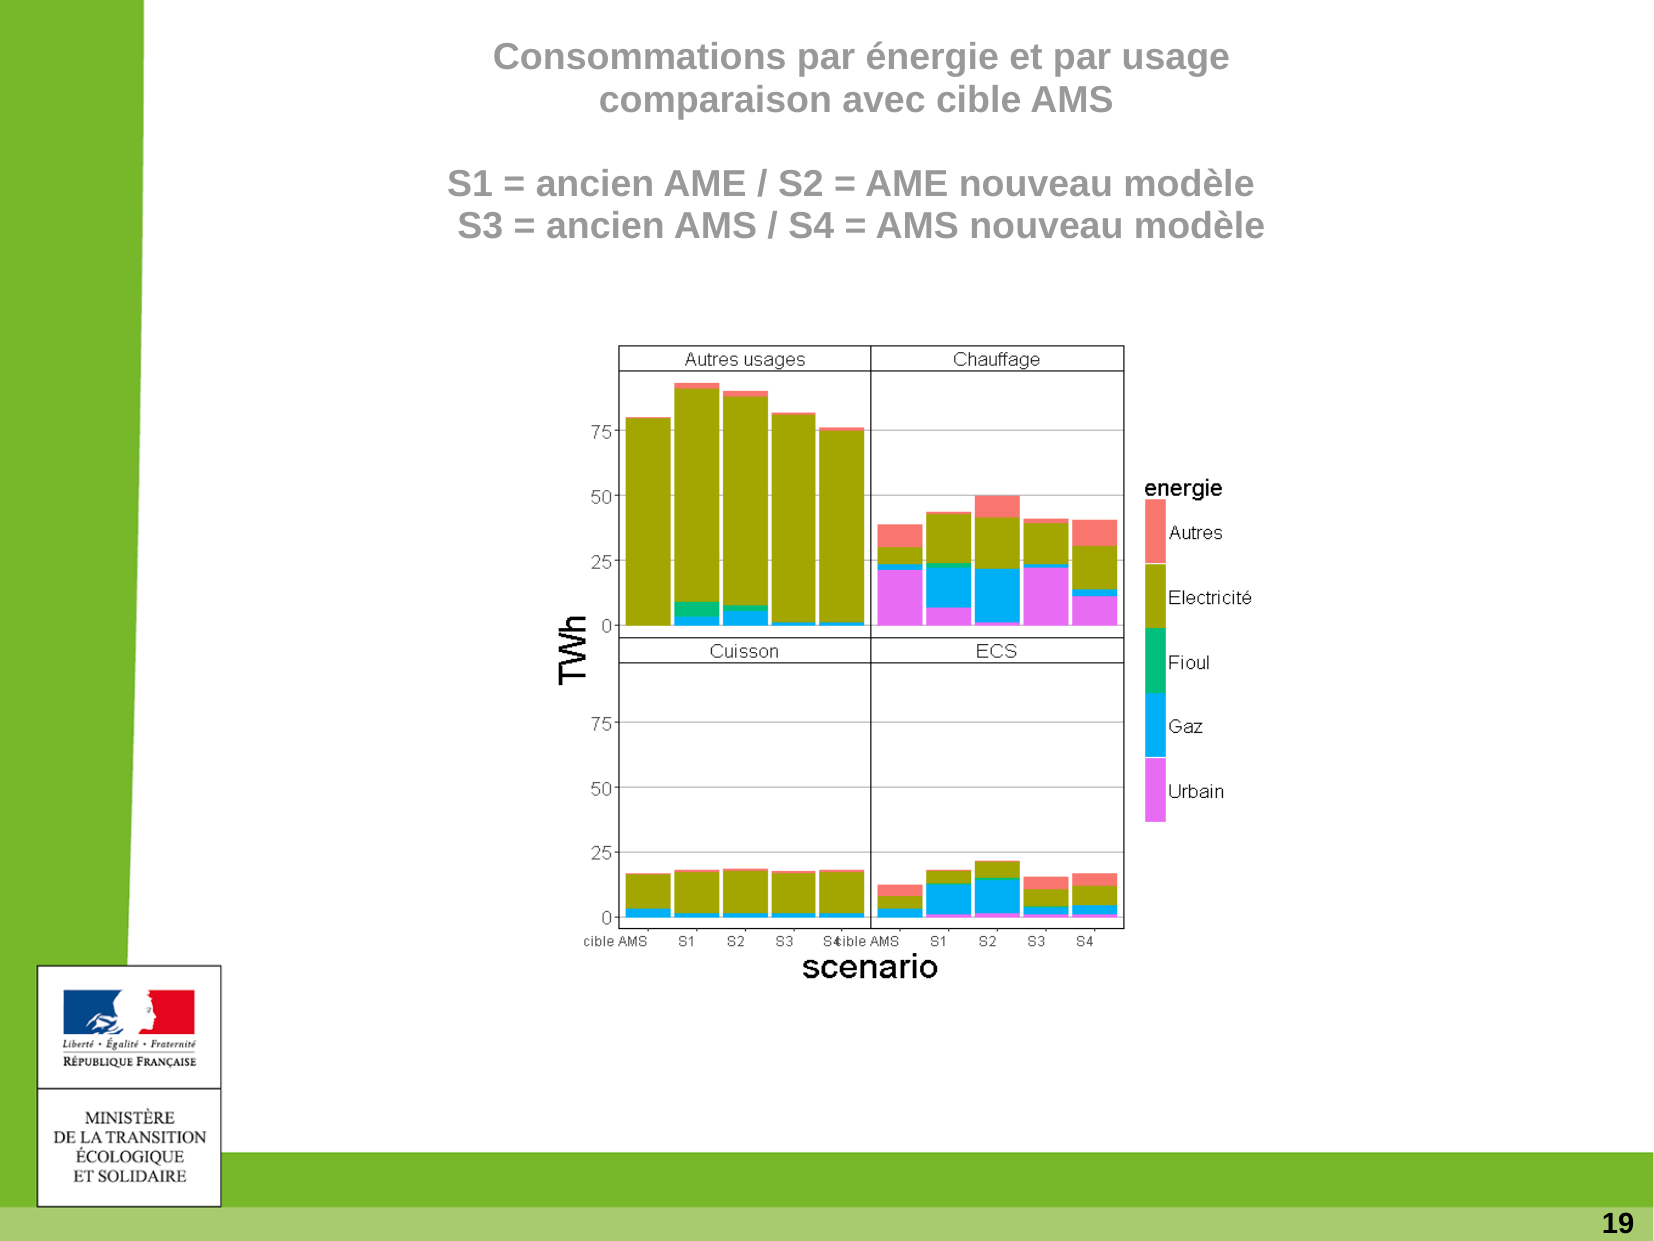

# Consommations par énergie et par usage comparaison avec cible AMS S1 = ancien AME / S2 = AME nouveau modèle S3 = ancien AMS / S4 = AMS nouveau modèle